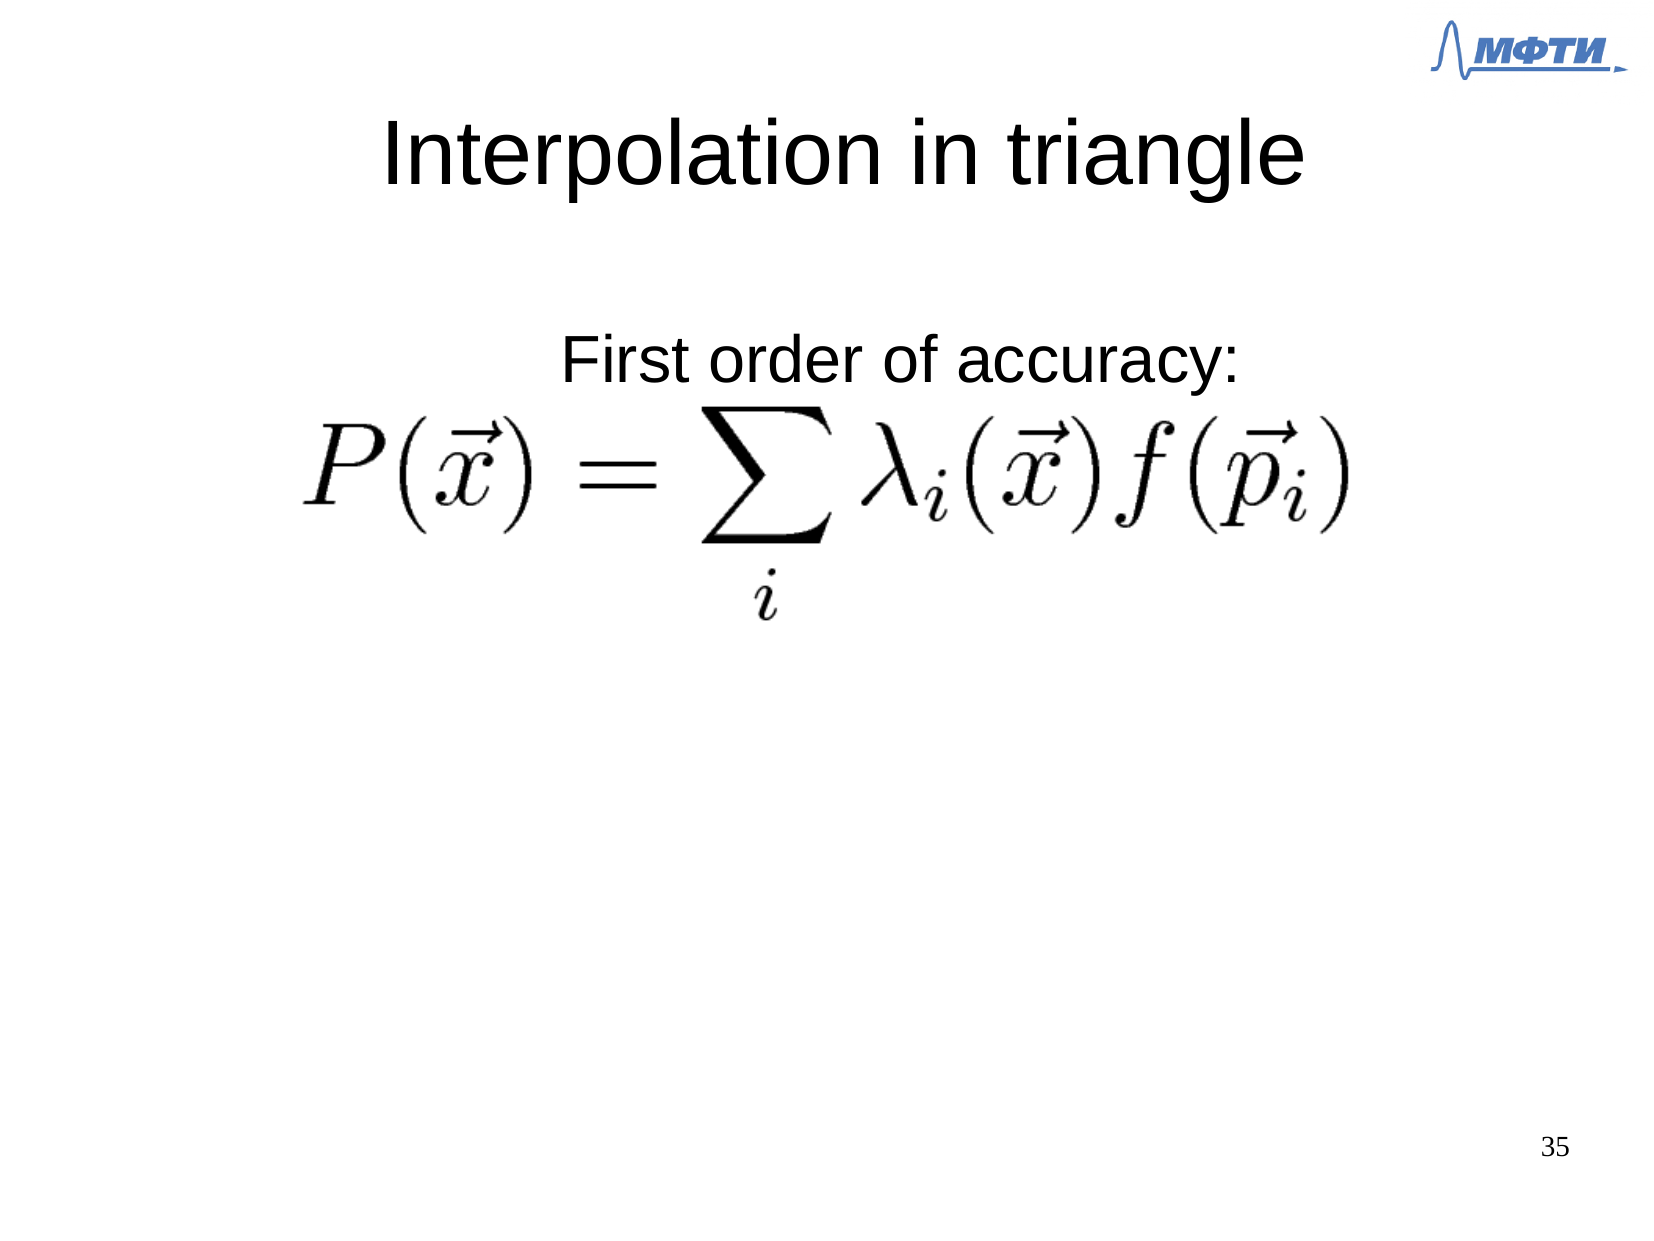

# Interpolation in triangle
First order of accuracy:
35